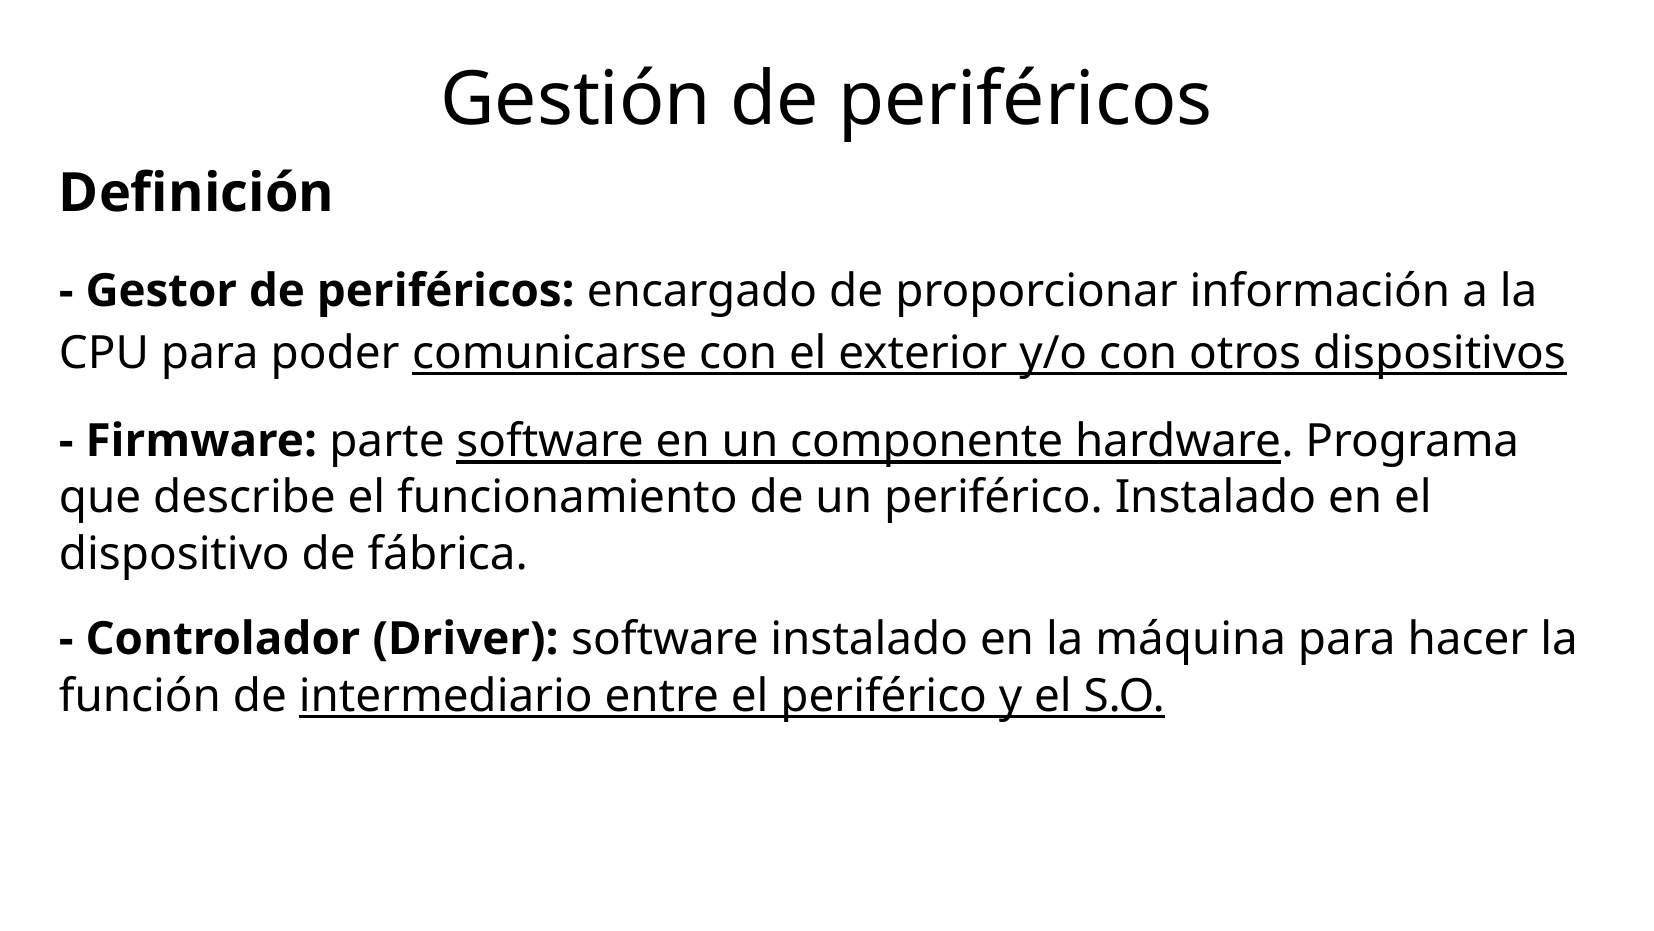

# Gestión de periféricos
Definición
- Gestor de periféricos: encargado de proporcionar información a la CPU para poder comunicarse con el exterior y/o con otros dispositivos
- Firmware: parte software en un componente hardware. Programa que describe el funcionamiento de un periférico. Instalado en el dispositivo de fábrica.
- Controlador (Driver): software instalado en la máquina para hacer la función de intermediario entre el periférico y el S.O.